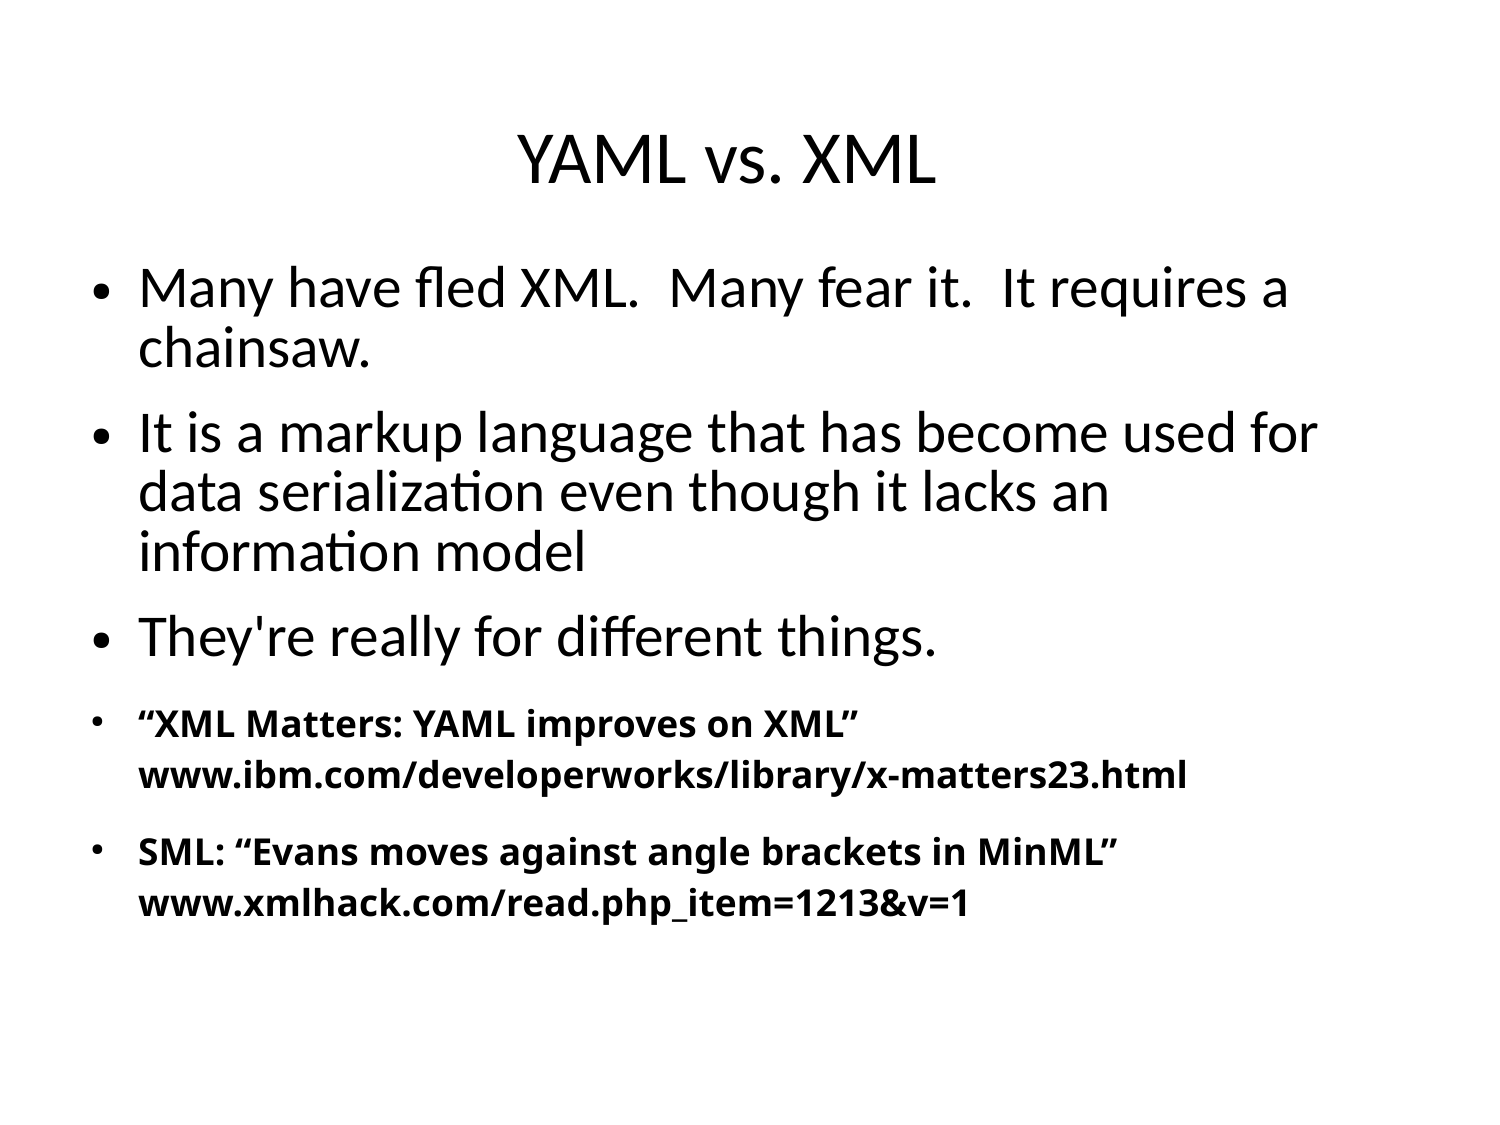

# YAML vs. XML
Many have fled XML. Many fear it. It requires a chainsaw.
It is a markup language that has become used for data serialization even though it lacks an information model
They're really for different things.
“XML Matters: YAML improves on XML” www.ibm.com/developerworks/library/x-matters23.html
SML: “Evans moves against angle brackets in MinML” www.xmlhack.com/read.php_item=1213&v=1